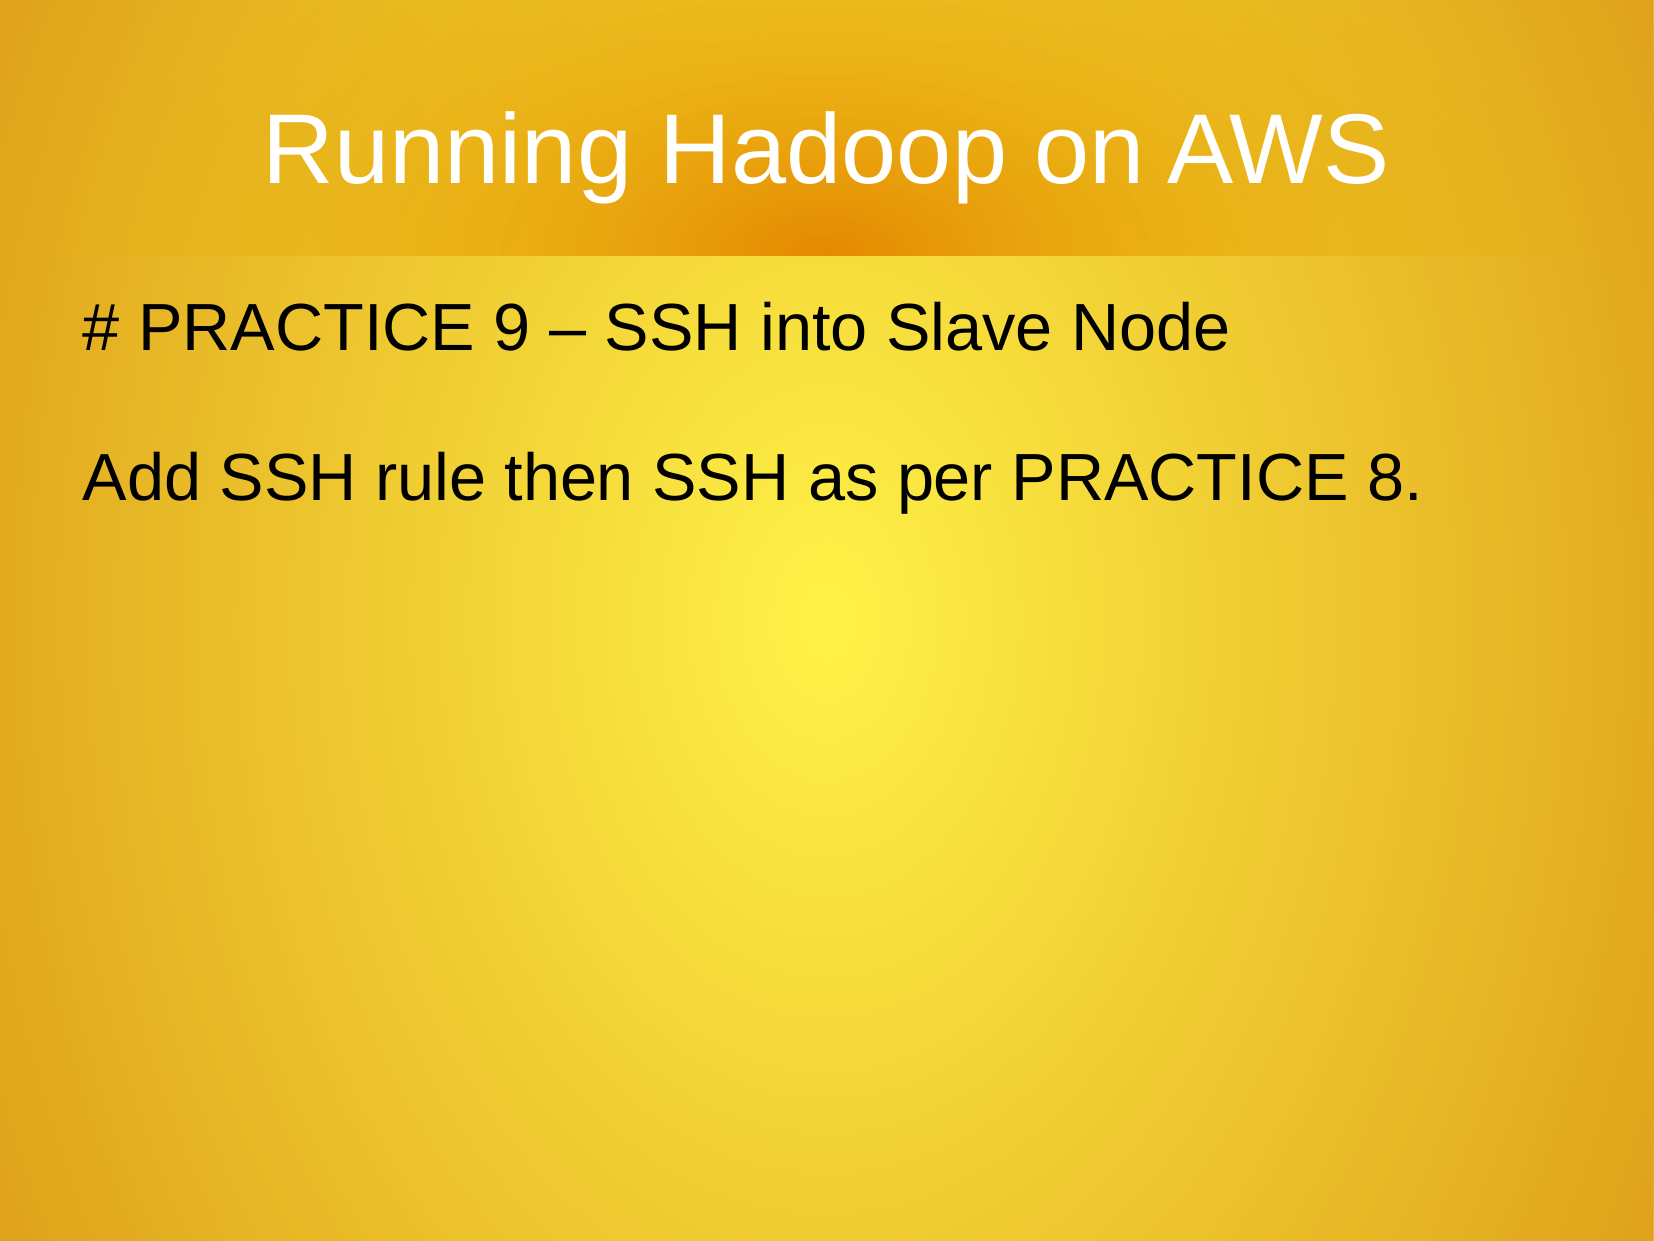

# Running Hadoop on AWS
# PRACTICE 9 – SSH into Slave Node
Add SSH rule then SSH as per PRACTICE 8.